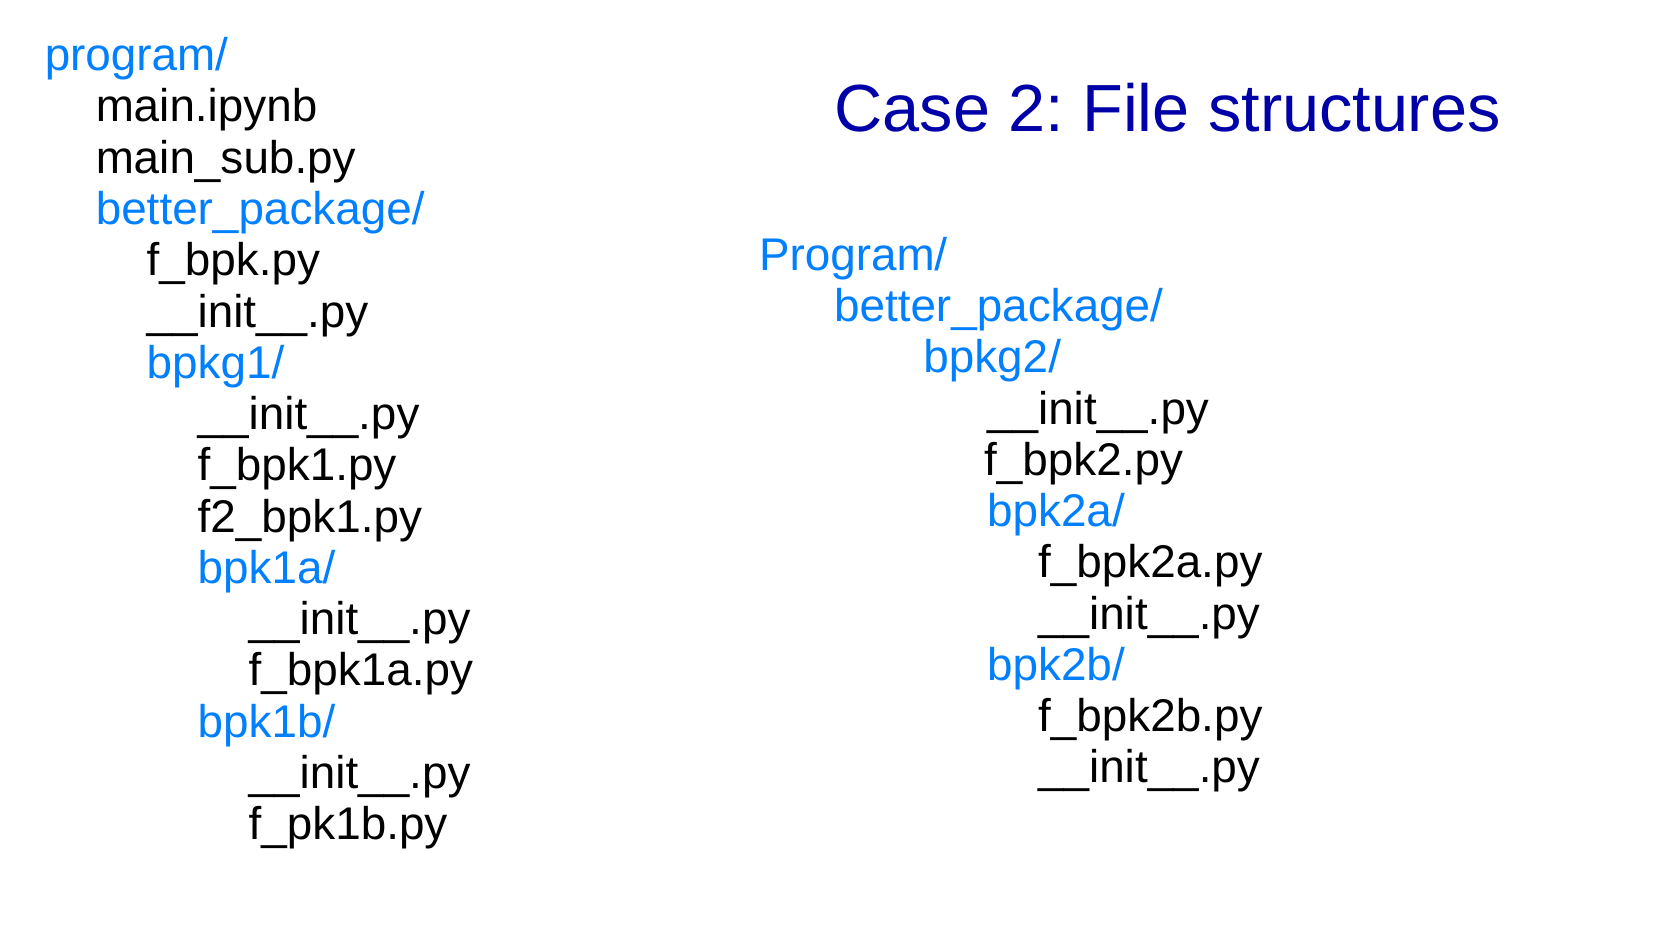

program/
 main.ipynb
 main_sub.py
 better_package/
 f_bpk.py
 __init__.py
 bpkg1/
 __init__.py
 f_bpk1.py
 f2_bpk1.py
 bpk1a/
 __init__.py
 f_bpk1a.py
 bpk1b/
 __init__.py
 f_pk1b.py
# Case 2: File structures
Program/
	better_package/
	 bpkg2/
	 __init__.py
			f_bpk2.py
	 bpk2a/
	 f_bpk2a.py
	 __init__.py
	 bpk2b/
	 f_bpk2b.py
	 __init__.py